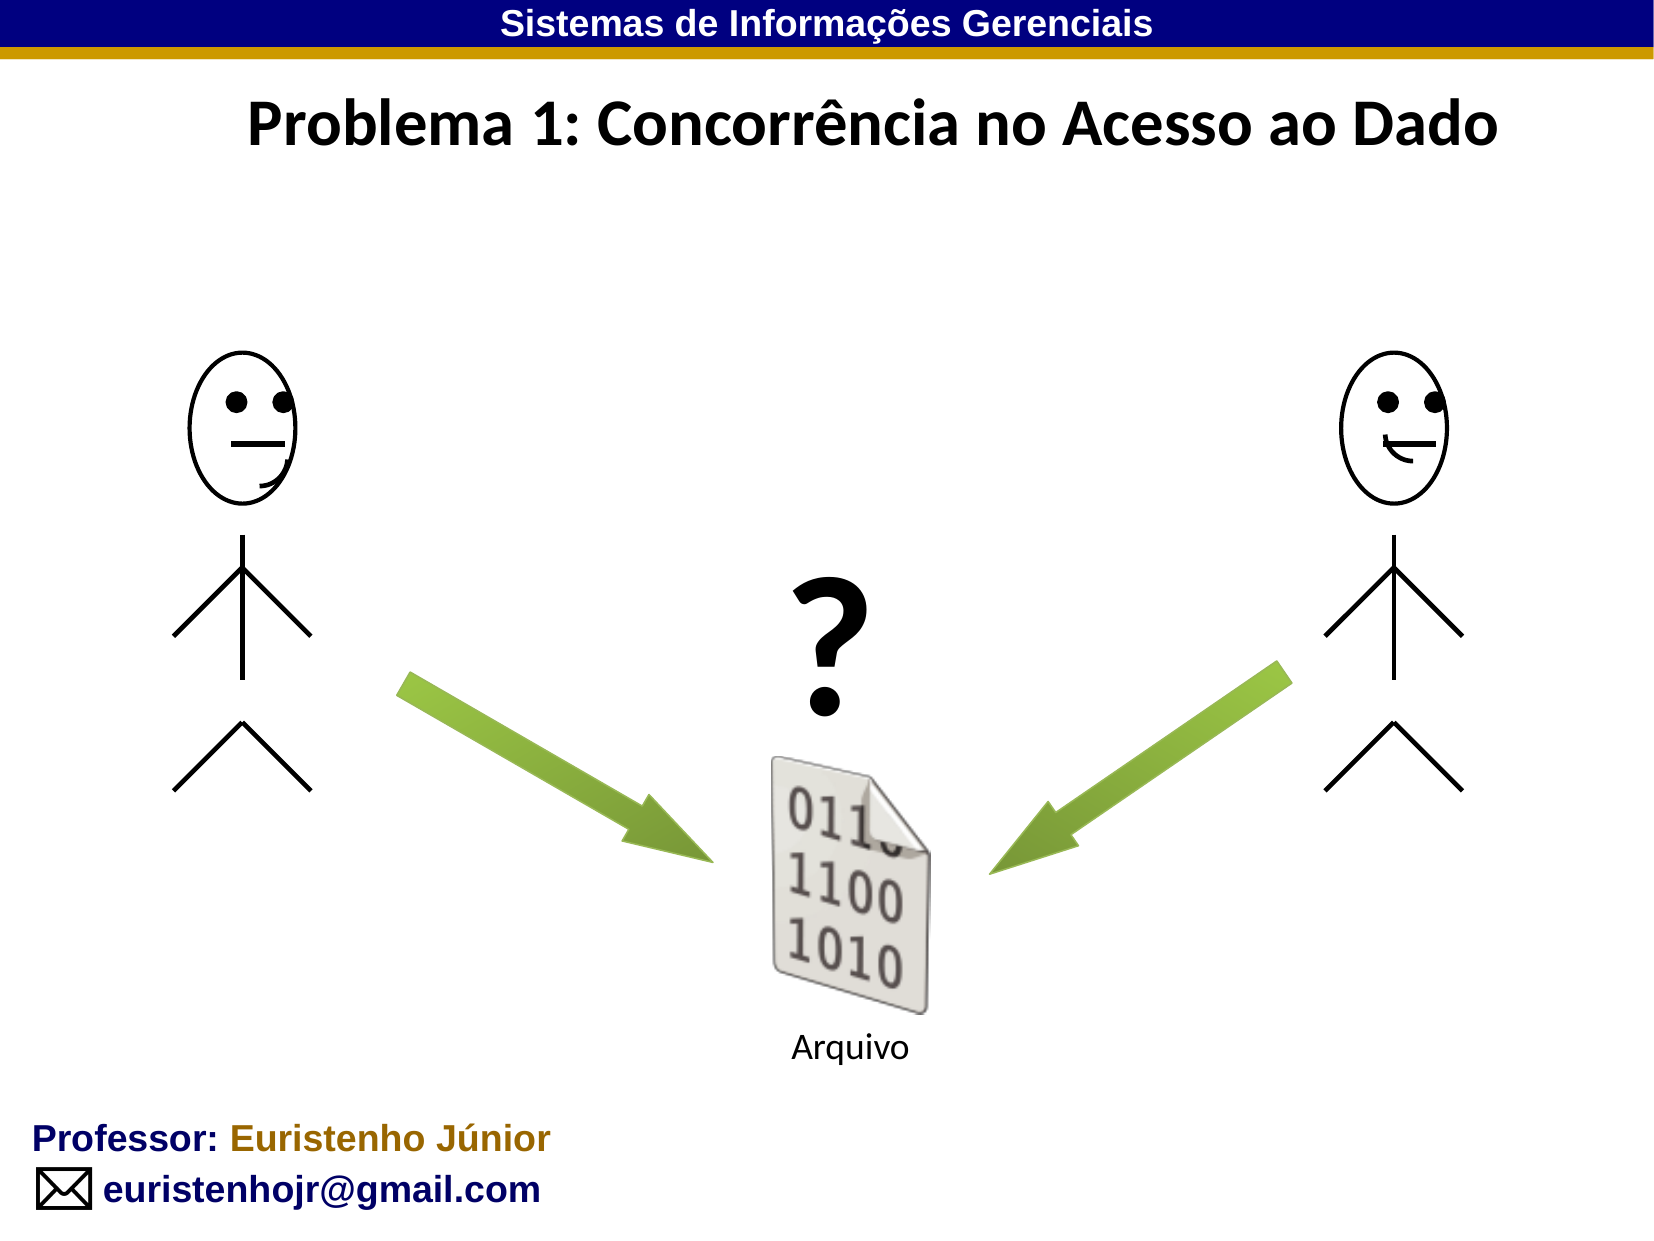

Empreendedorismo
Sistemas de Informações Gerenciais
# Problema 1: Concorrência no Acesso ao Dado
?
Arquivo
Professor: Euristenho Júnior
euristenhojr@gmail.com